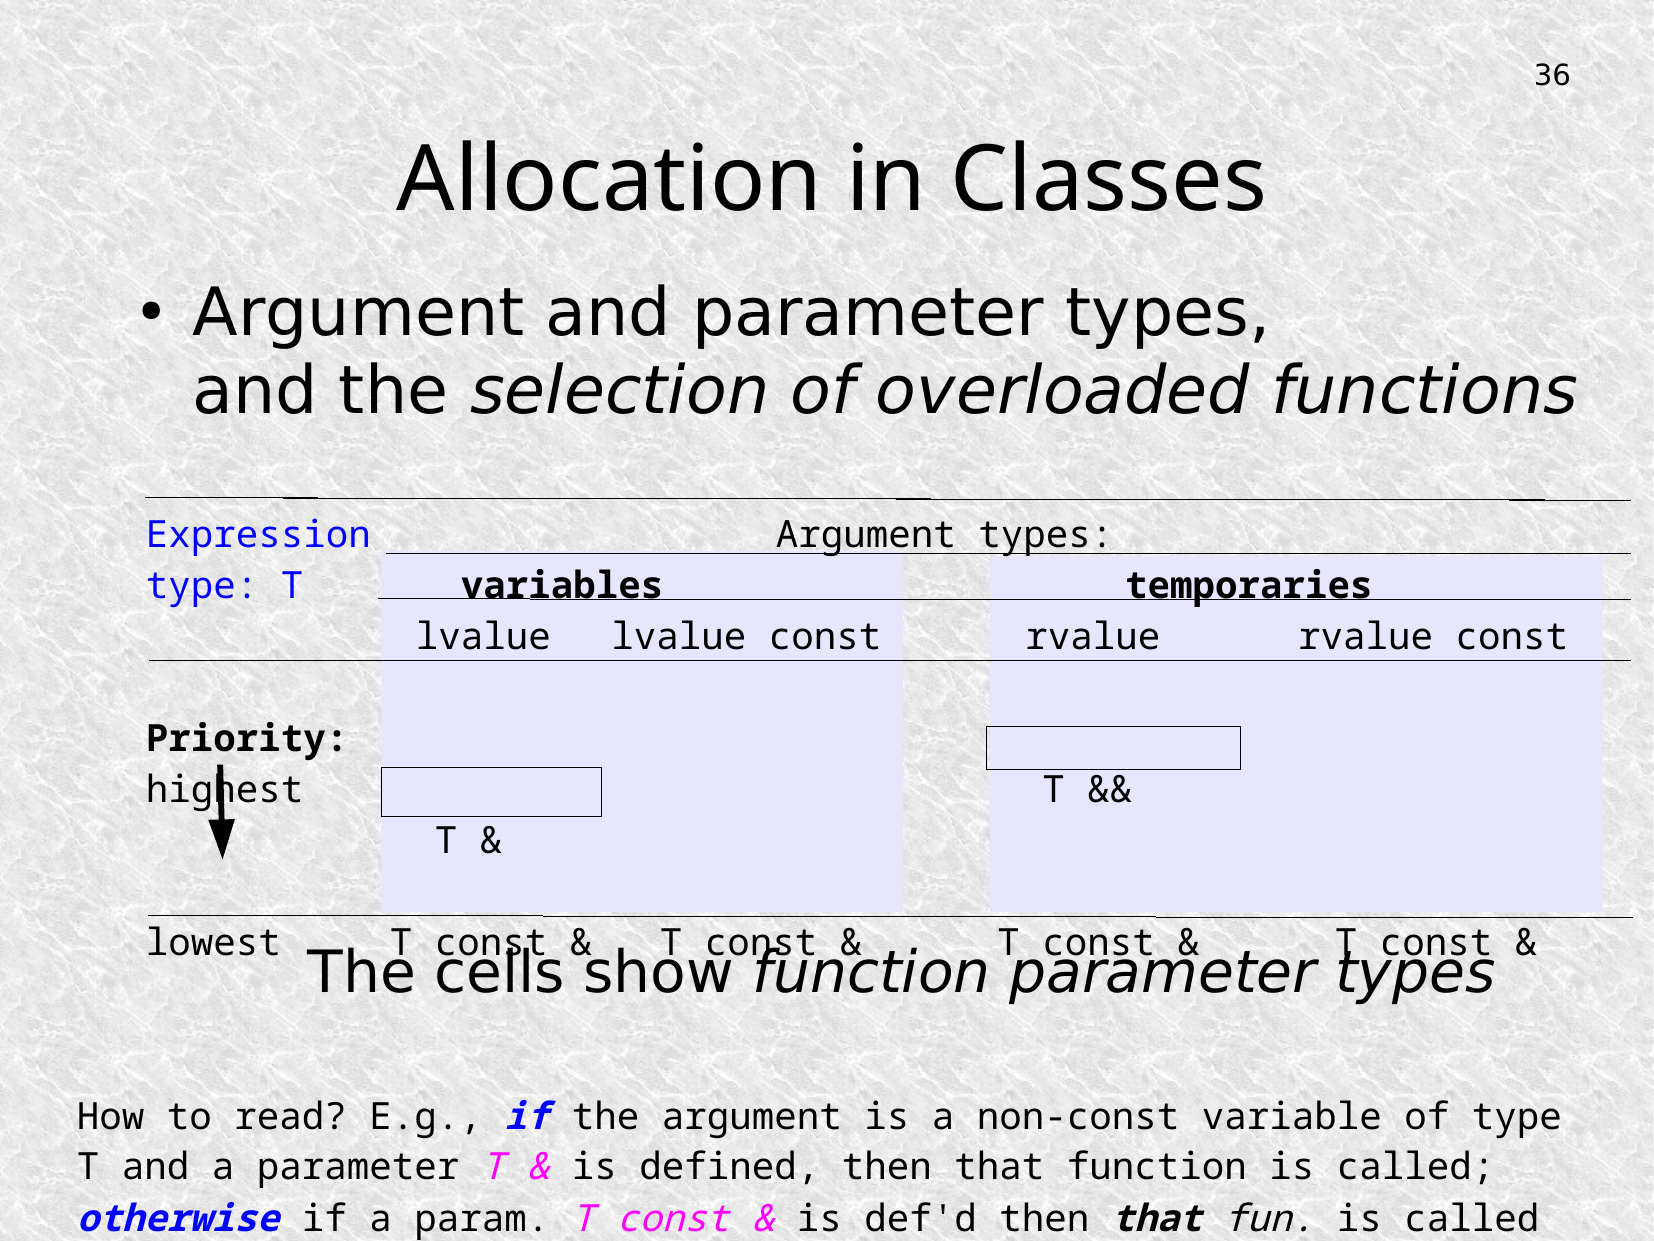

36
# Allocation in Classes
Argument and parameter types,
and the selection of overloaded functions
The cells show function parameter types
Expression Argument types:
type: T variables		 temporaries
 lvalue	 lvalue const 	 rvalue 	 rvalue const
Priority:
highest	 T &&
			 T &
lowest 	 T const & T const & T const & T const &
How to read? E.g., if the argument is a non-const variable of type
T and a parameter T & is defined, then that function is called;
otherwise if a param. T const & is def'd then that fun. is called